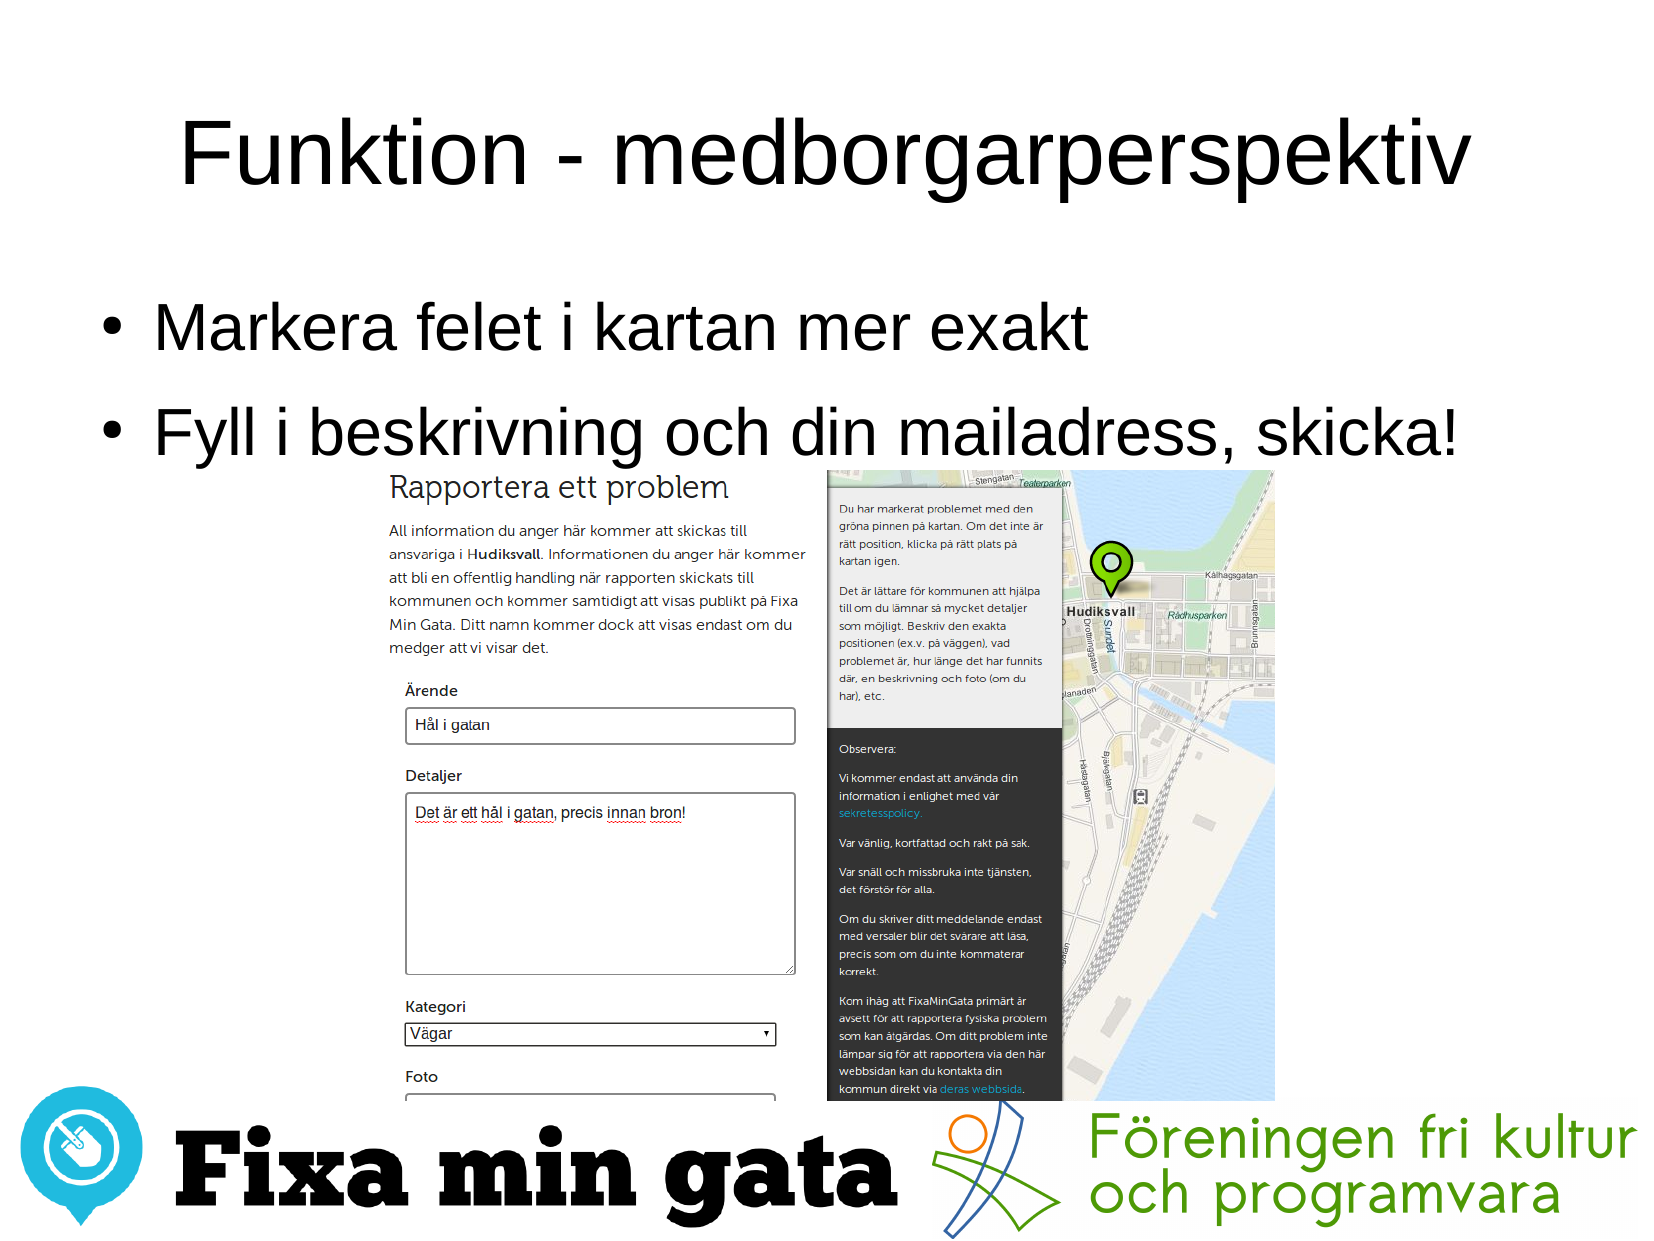

# Funktion - medborgarperspektiv
Markera felet i kartan mer exakt
Fyll i beskrivning och din mailadress, skicka!